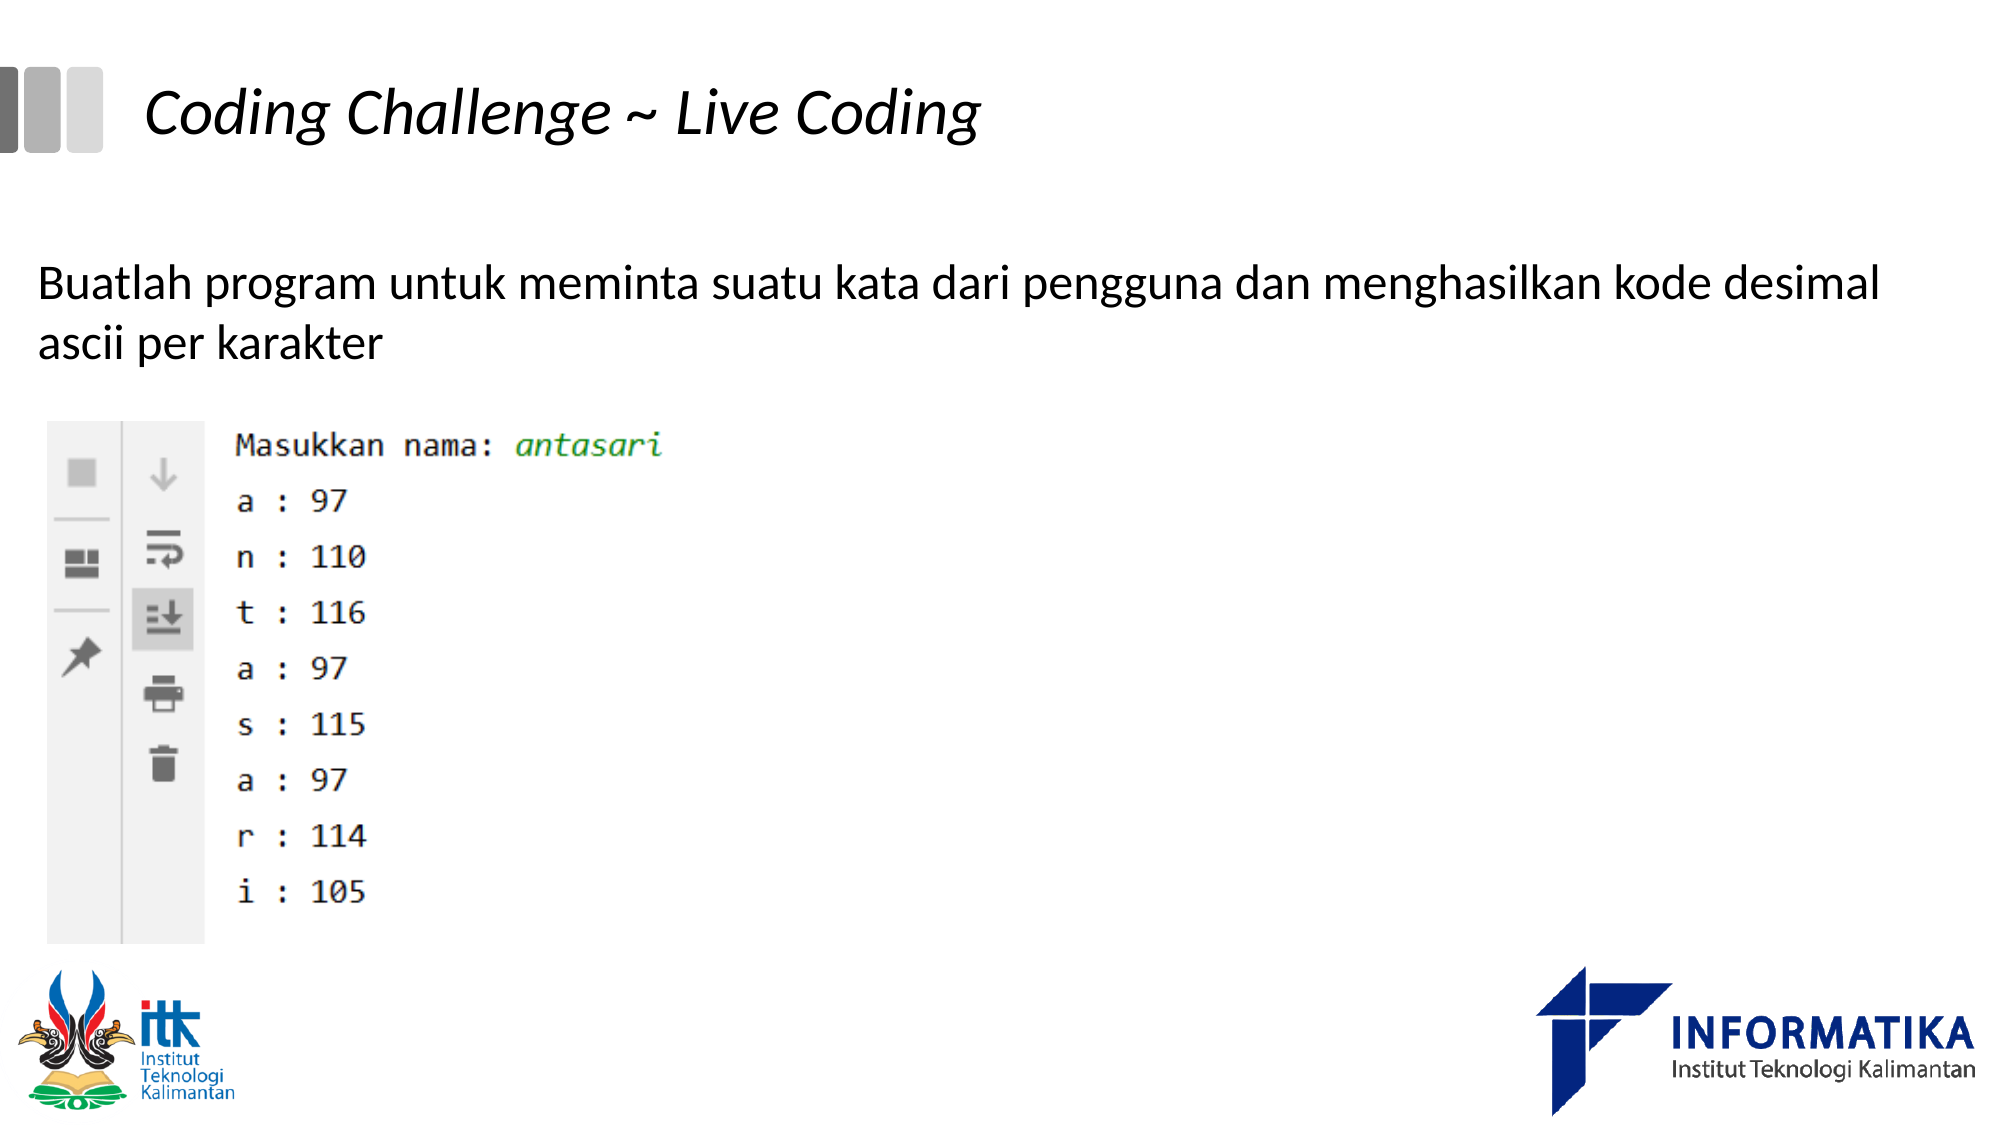

# Coding Challenge ~ Live Coding
Buatlah program untuk meminta suatu kata dari pengguna dan menghasilkan kode desimal ascii per karakter